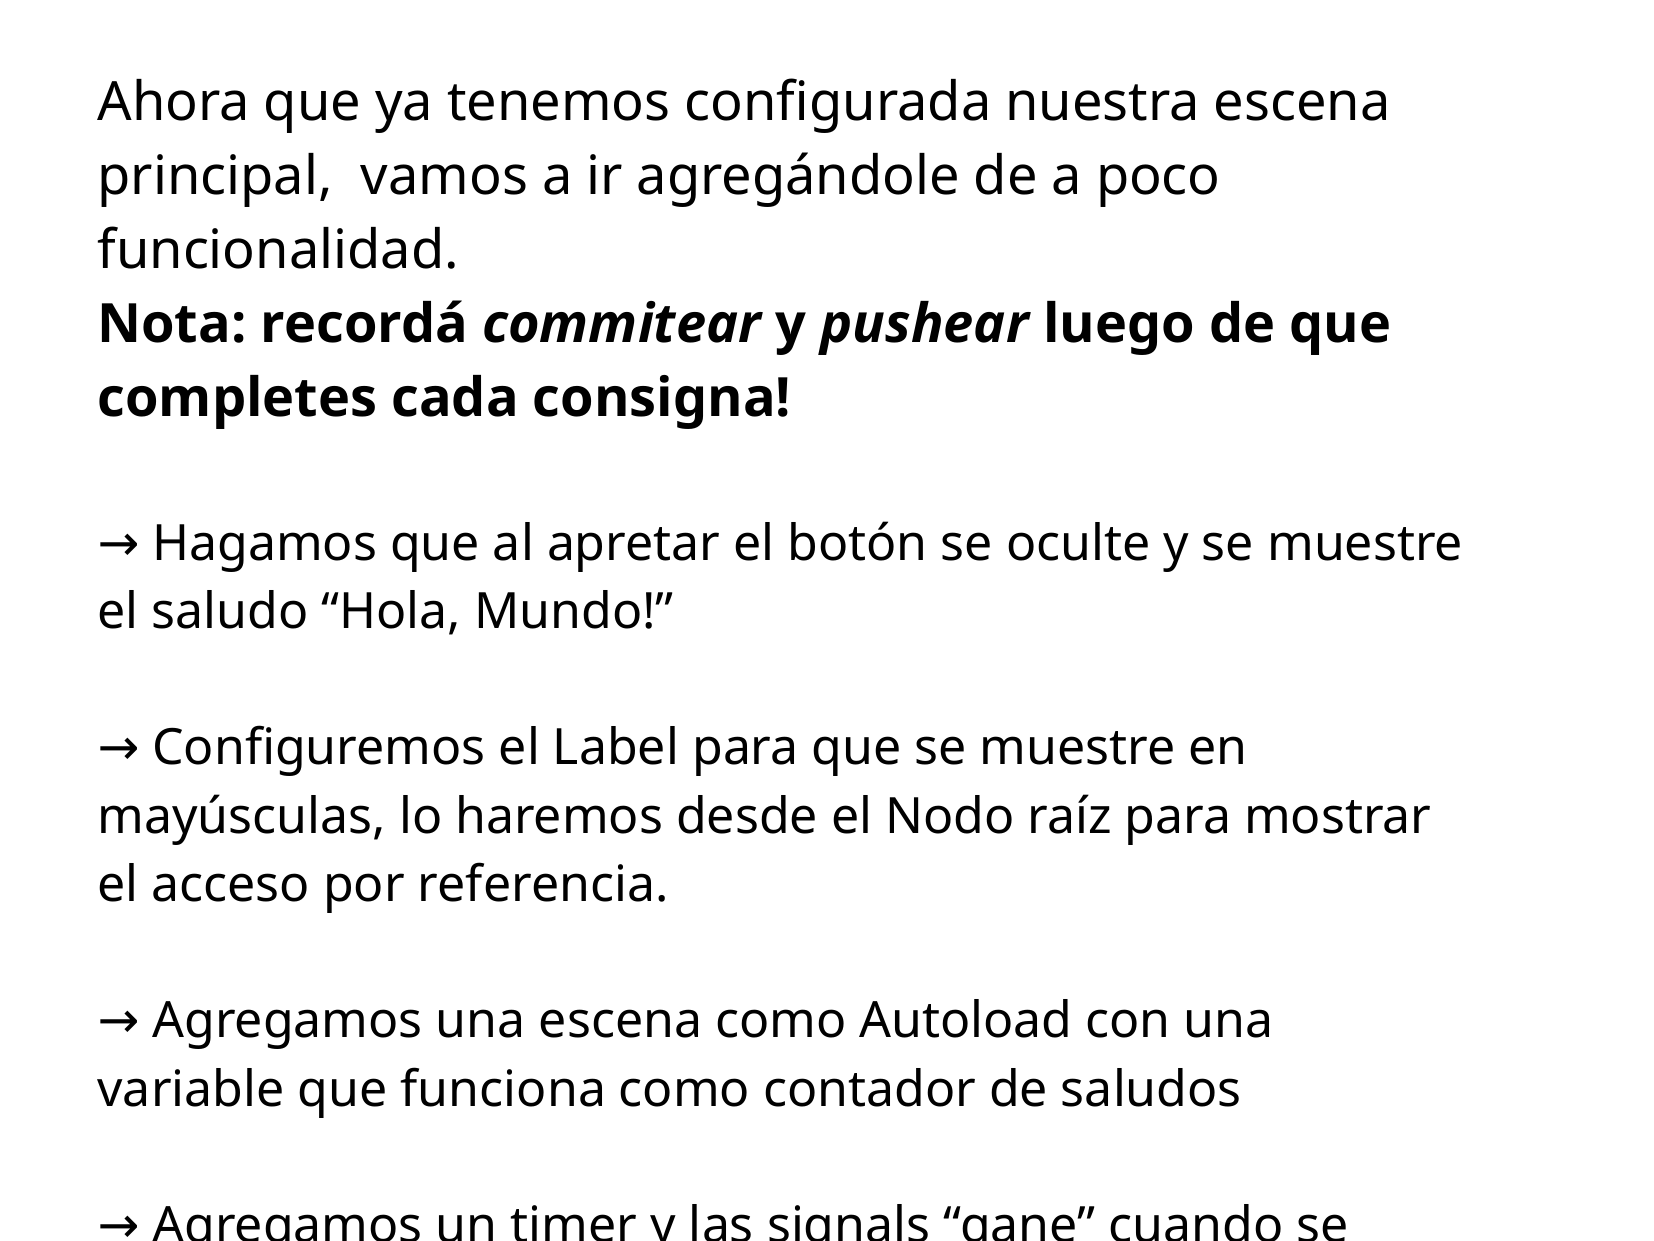

Ahora que ya tenemos configurada nuestra escena principal, vamos a ir agregándole de a poco funcionalidad.
Nota: recordá commitear y pushear luego de que completes cada consigna!
→ Hagamos que al apretar el botón se oculte y se muestre el saludo “Hola, Mundo!”
→ Configuremos el Label para que se muestre en mayúsculas, lo haremos desde el Nodo raíz para mostrar el acceso por referencia.
→ Agregamos una escena como Autoload con una variable que funciona como contador de saludos
→ Agregamos un timer y las signals “gane” cuando se muestra mas de 6 veces el saludo “Hola, Mundo!” y “perdí” cuando se acaba el tiempo. Mostraremos el texto “Ganaste” o “Game Over” según corresponda.